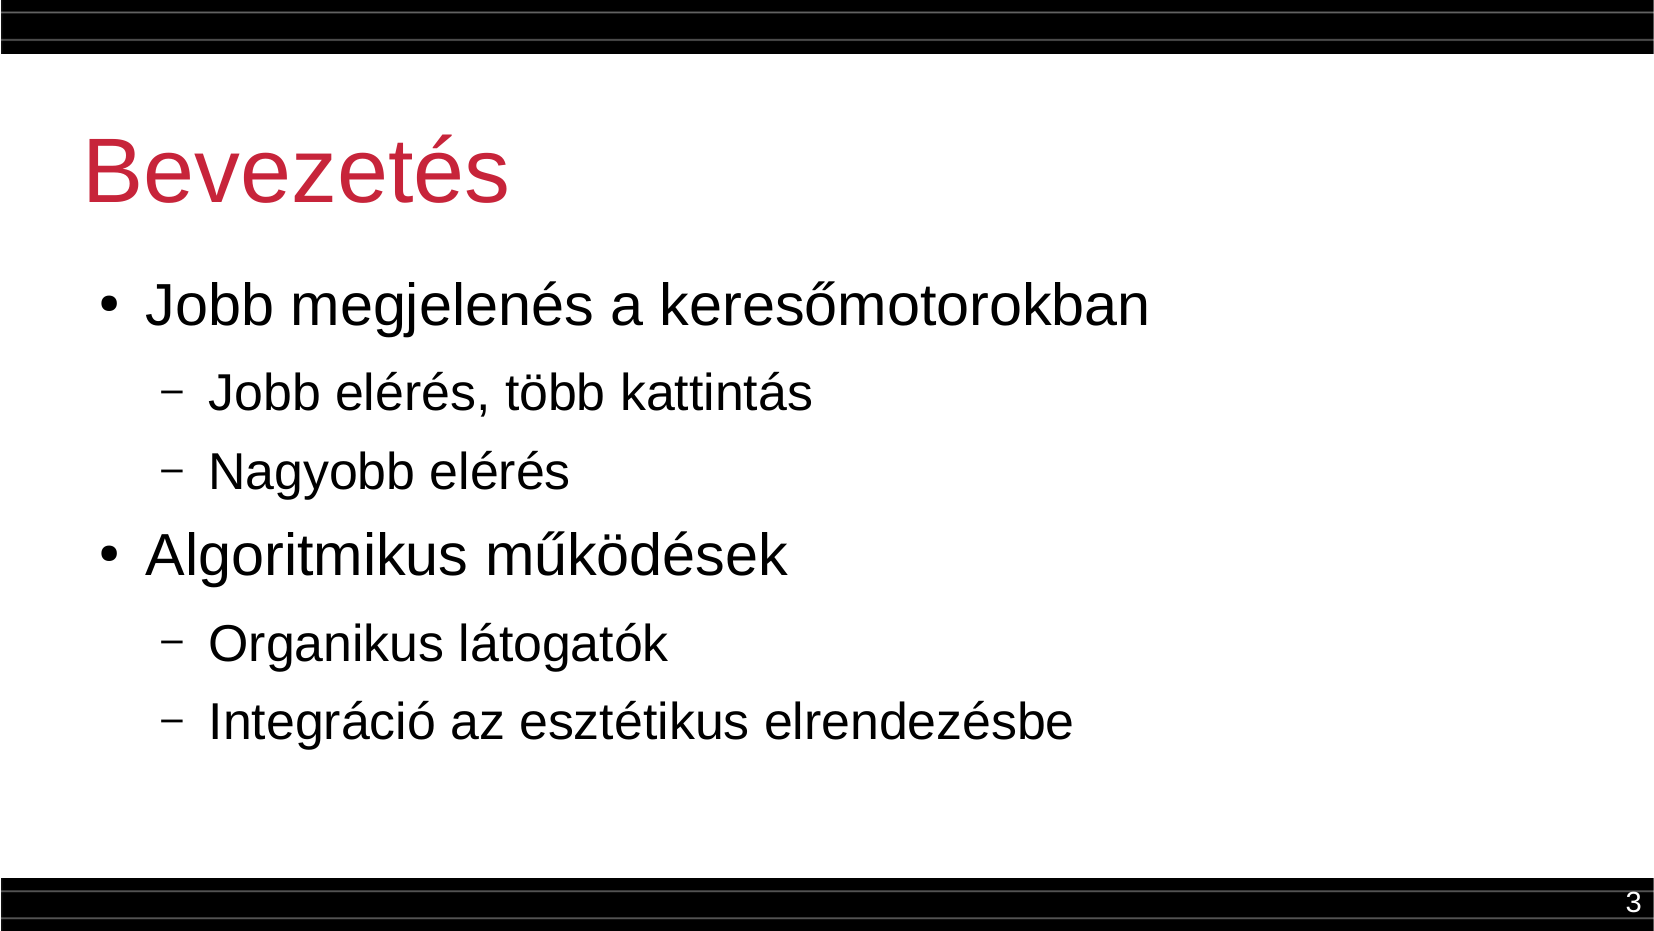

# Bevezetés
Jobb megjelenés a keresőmotorokban
Jobb elérés, több kattintás
Nagyobb elérés
Algoritmikus működések
Organikus látogatók
Integráció az esztétikus elrendezésbe